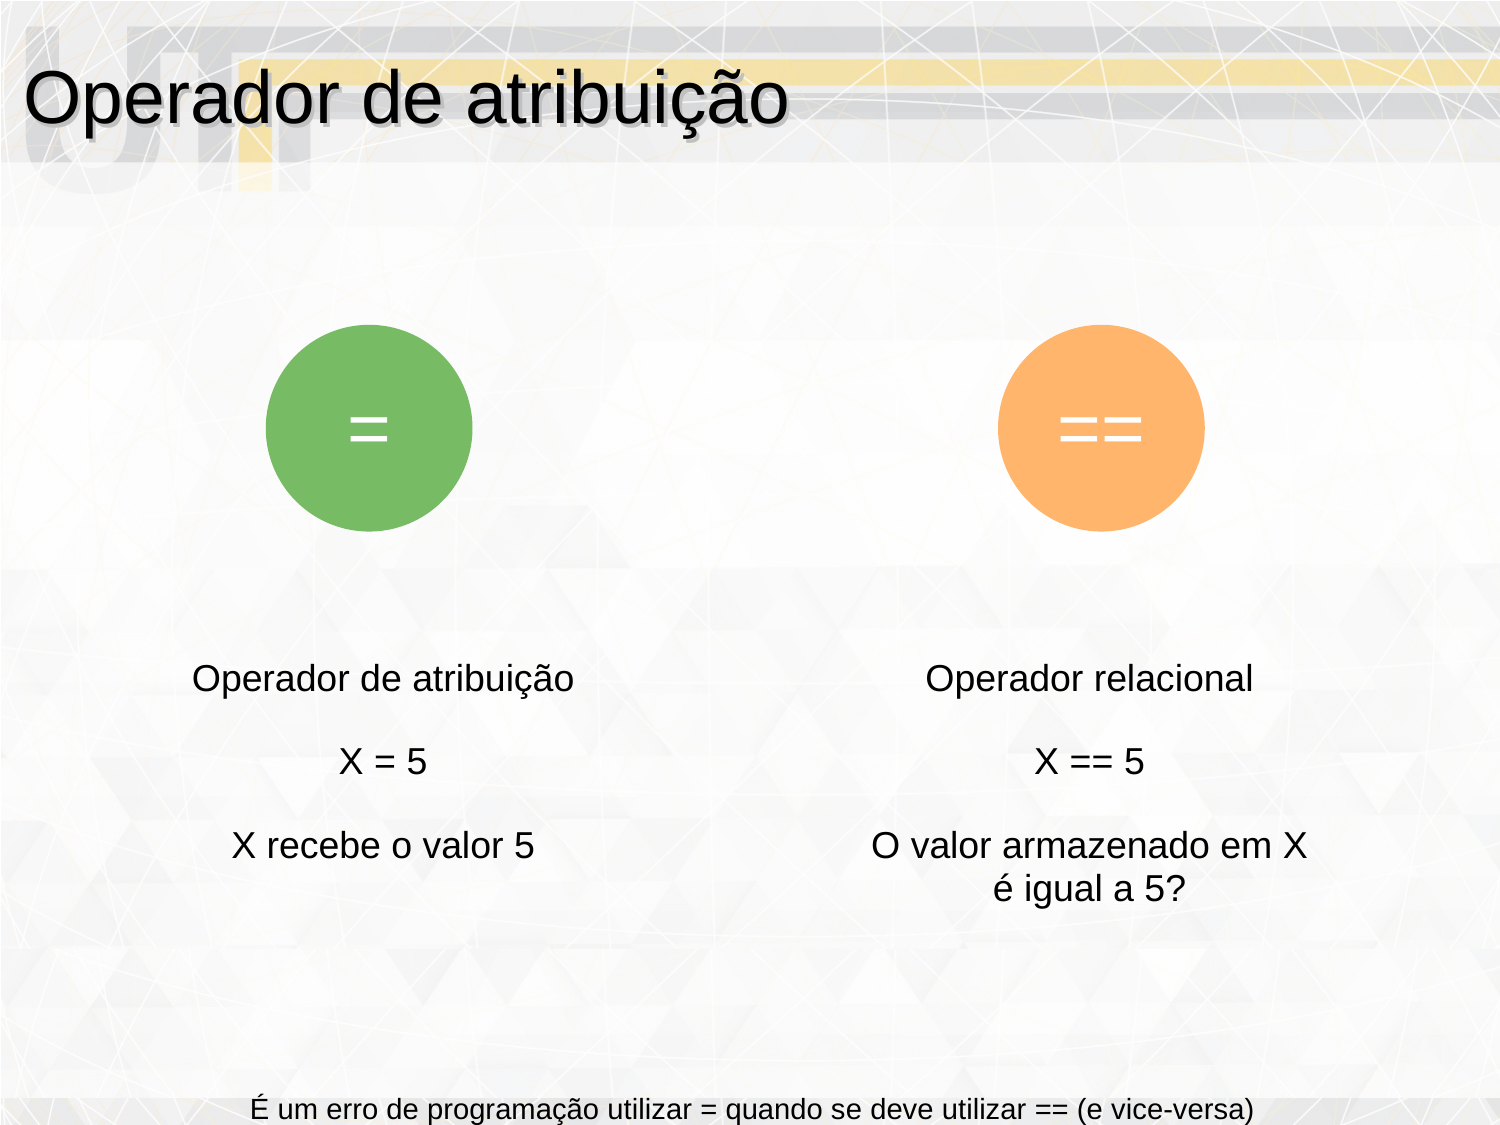

# Operador de atribuição
=
==
Operador de atribuição
X = 5
X recebe o valor 5
Operador relacional
X == 5
O valor armazenado em X é igual a 5?
É um erro de programação utilizar = quando se deve utilizar == (e vice-versa)